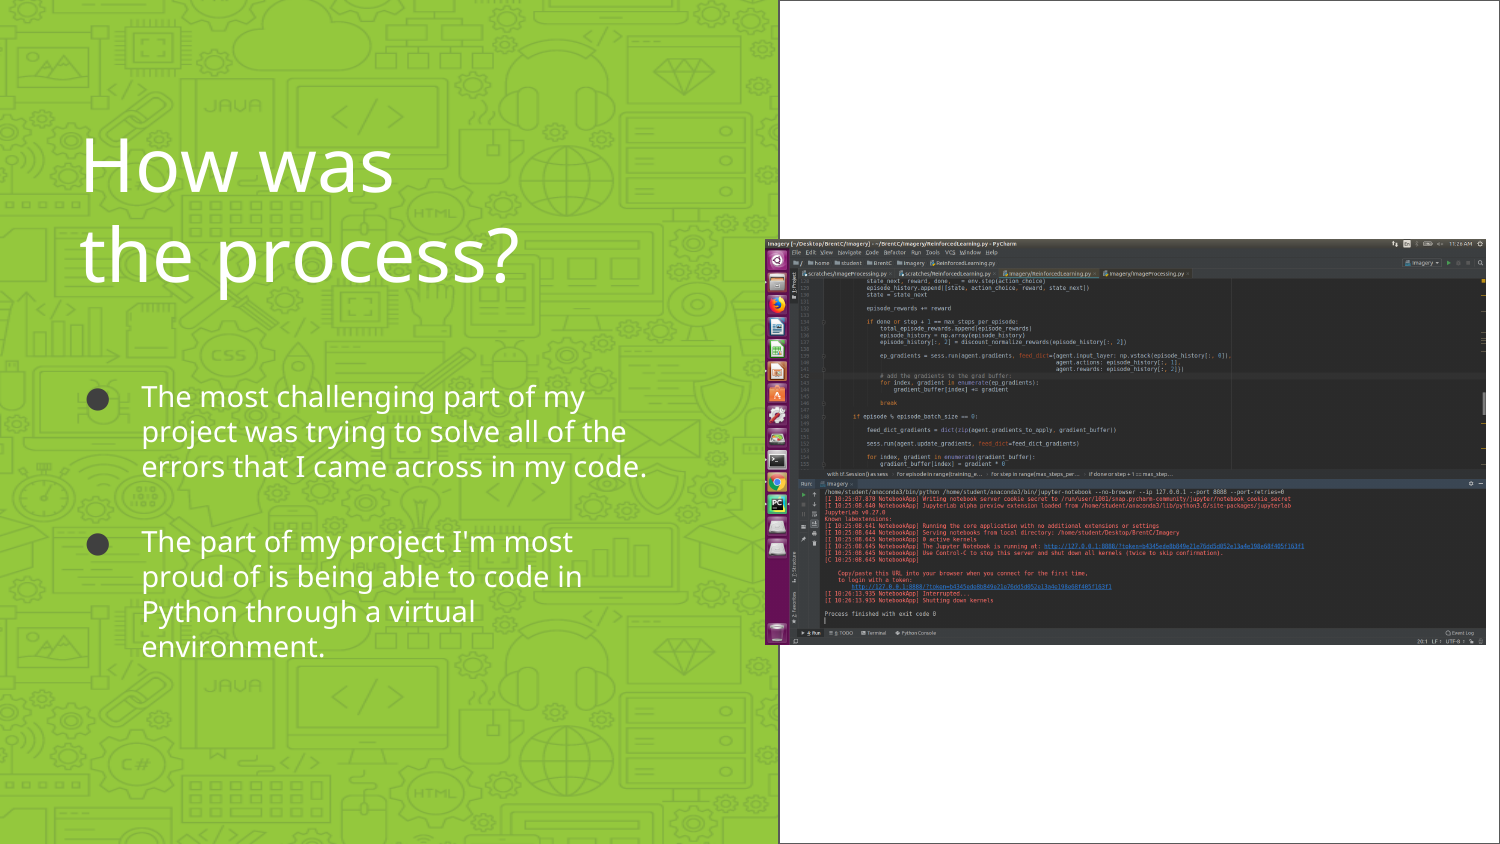

How was
the process?
The most challenging part of my project was trying to solve all of the errors that I came across in my code.
The part of my project I'm most proud of is being able to code in Python through a virtual environment.